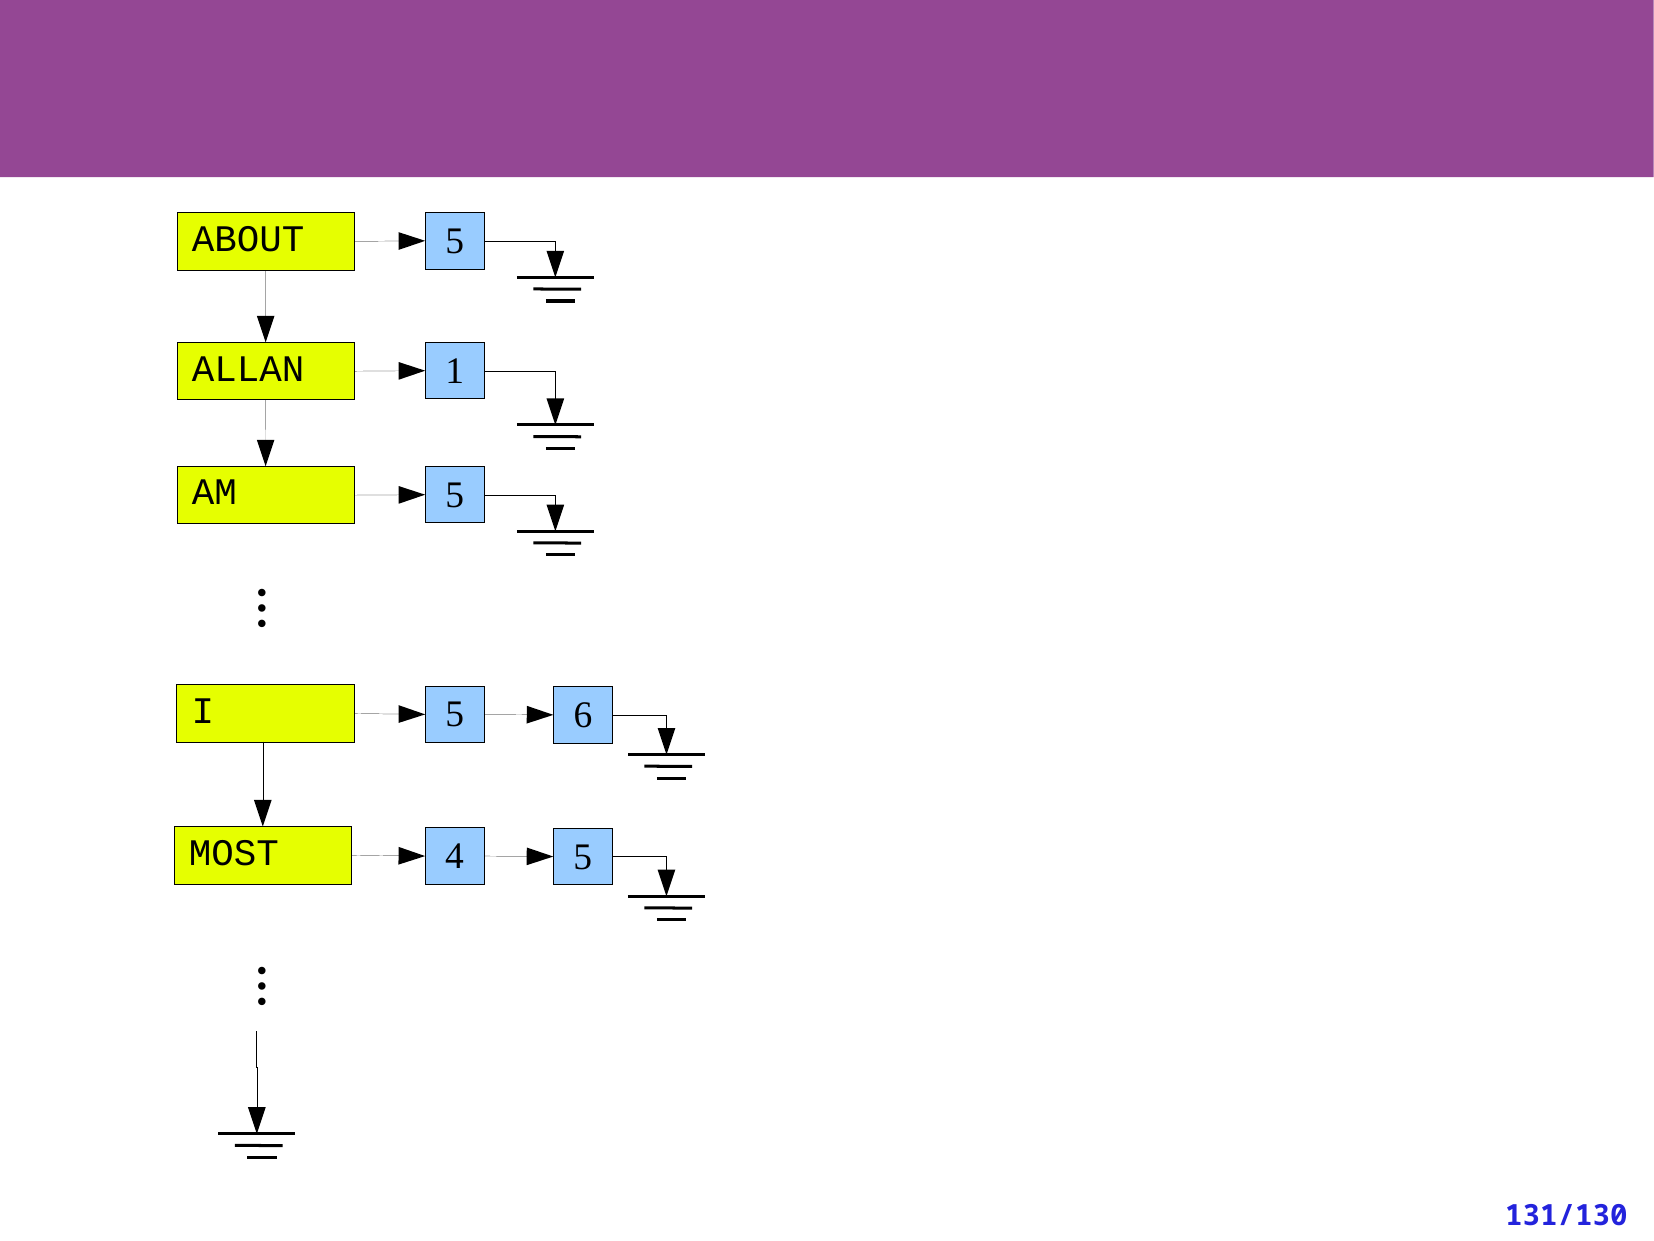

ABOUT
5
ALLAN
1
AM
5
…
I
5
6
MOST
4
5
…
131